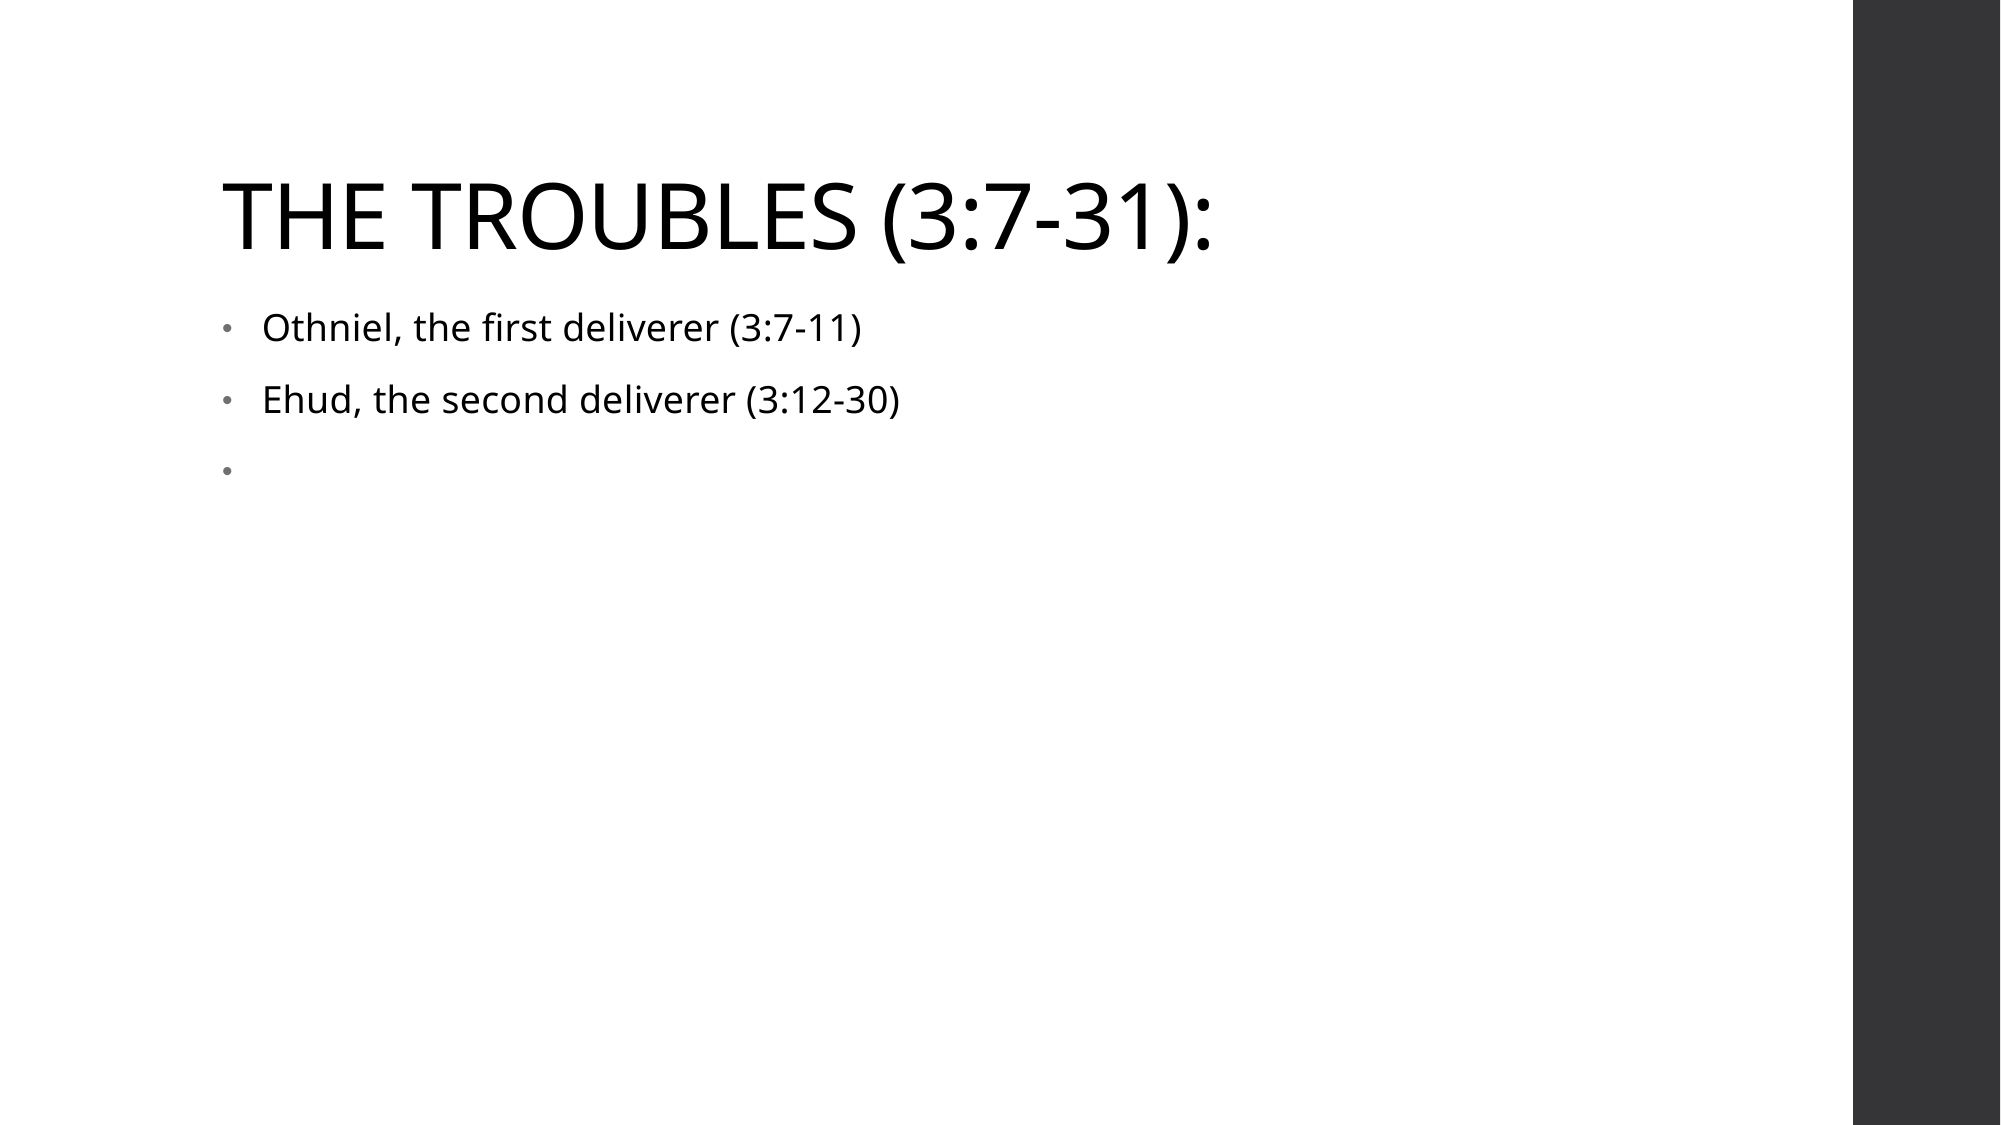

# THE TROUBLES (3:7-31):
 Othniel, the first deliverer (3:7-11)
 Ehud, the second deliverer (3:12-30)